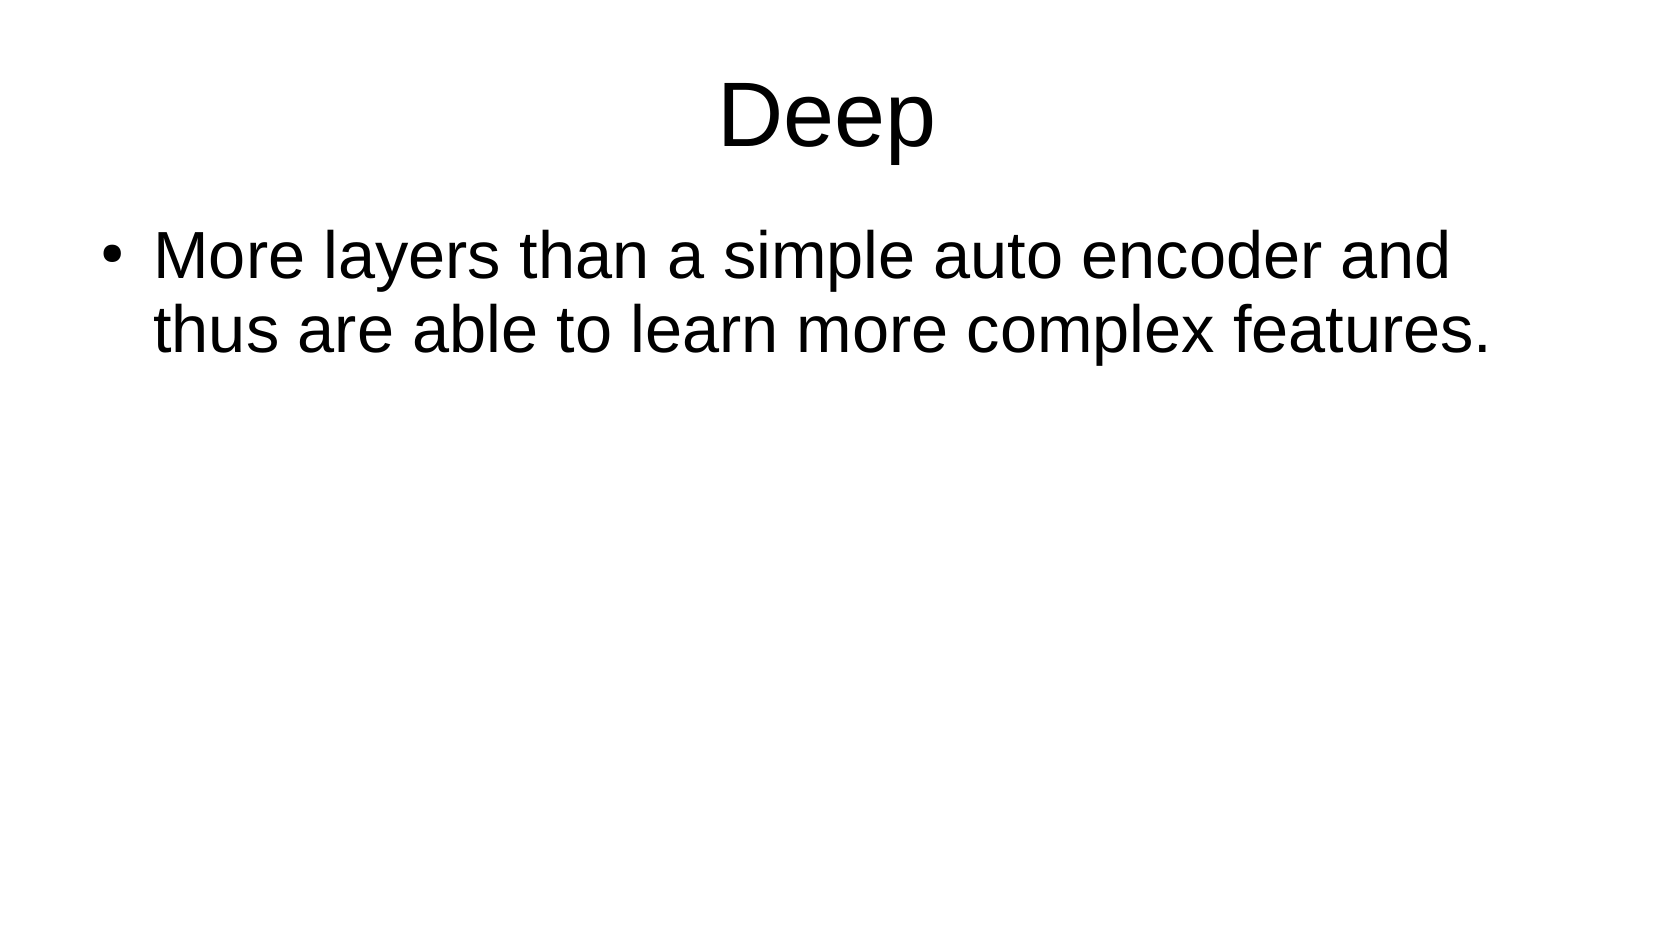

# Deep
More layers than a simple auto encoder and thus are able to learn more complex features.